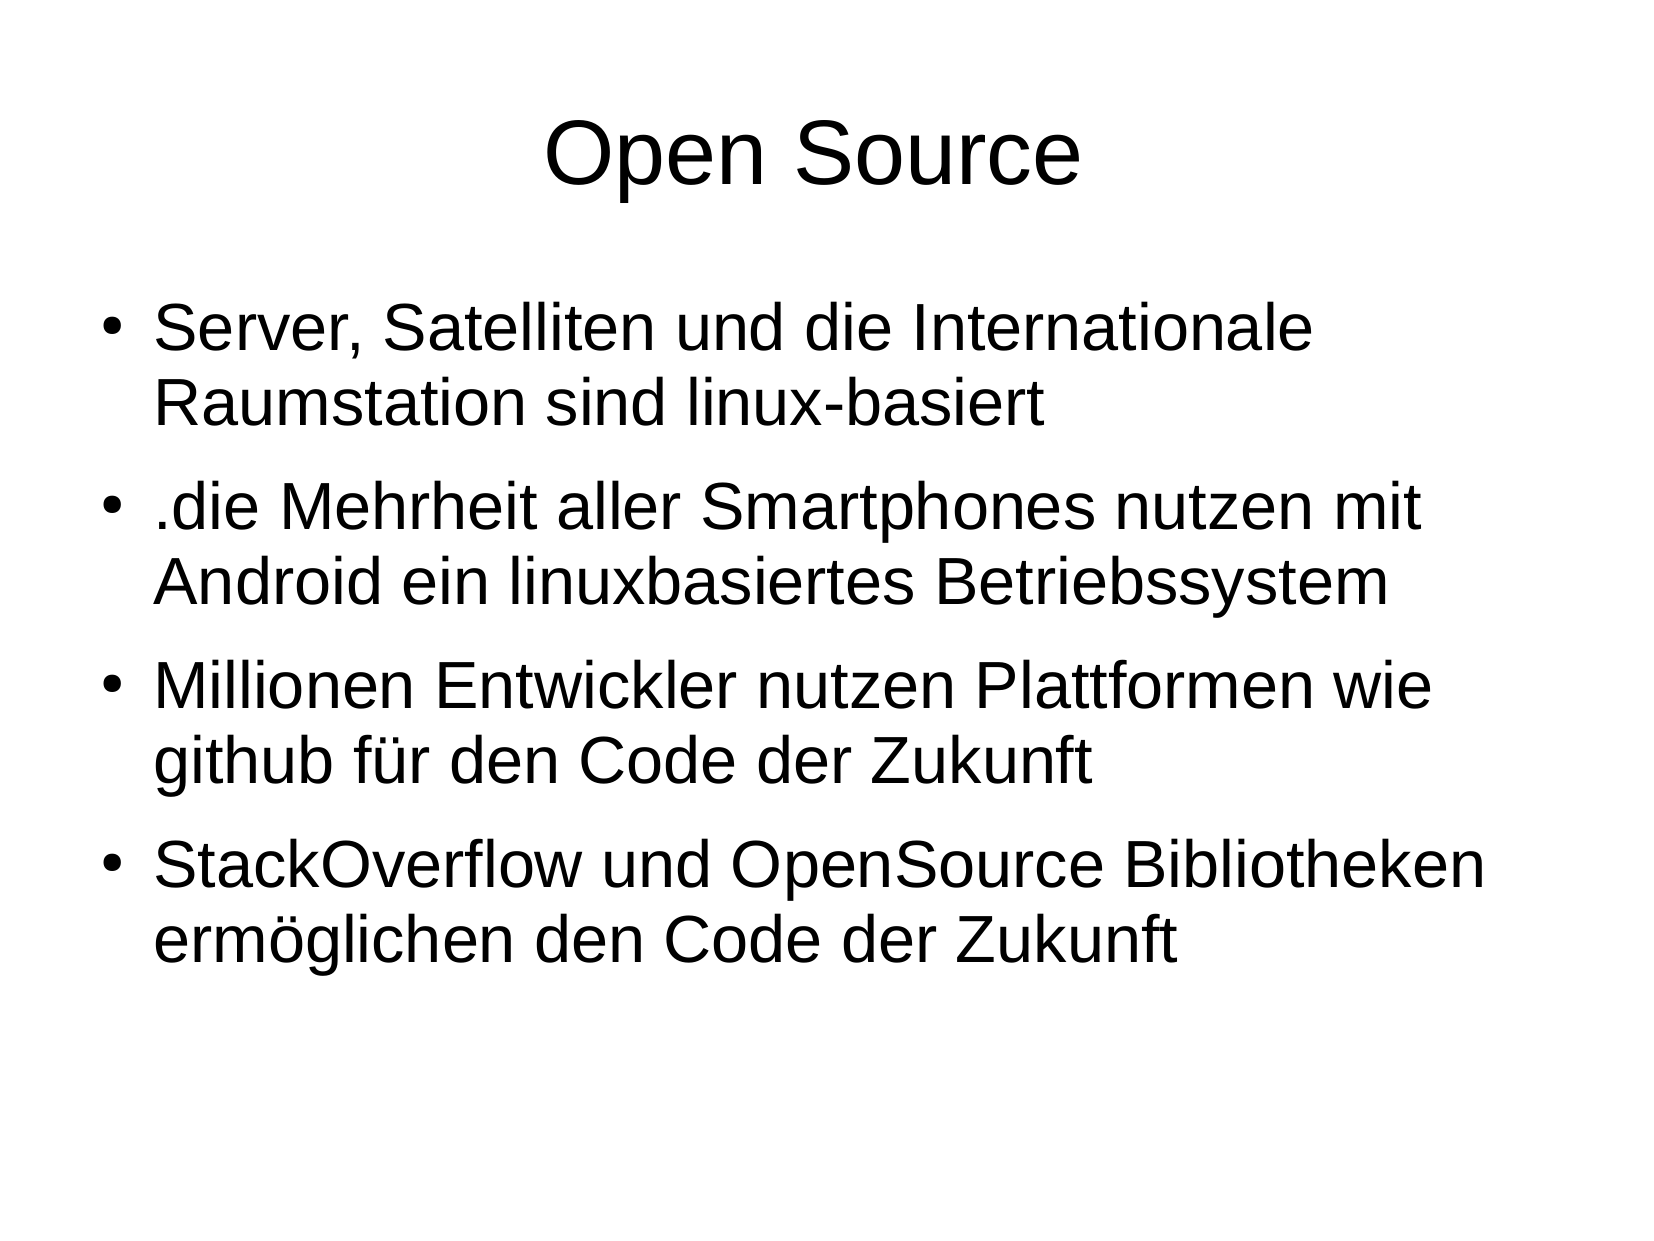

# Open Source
Server, Satelliten und die Internationale Raumstation sind linux-basiert
.die Mehrheit aller Smartphones nutzen mit Android ein linuxbasiertes Betriebssystem
Millionen Entwickler nutzen Plattformen wie github für den Code der Zukunft
StackOverflow und OpenSource Bibliotheken ermöglichen den Code der Zukunft